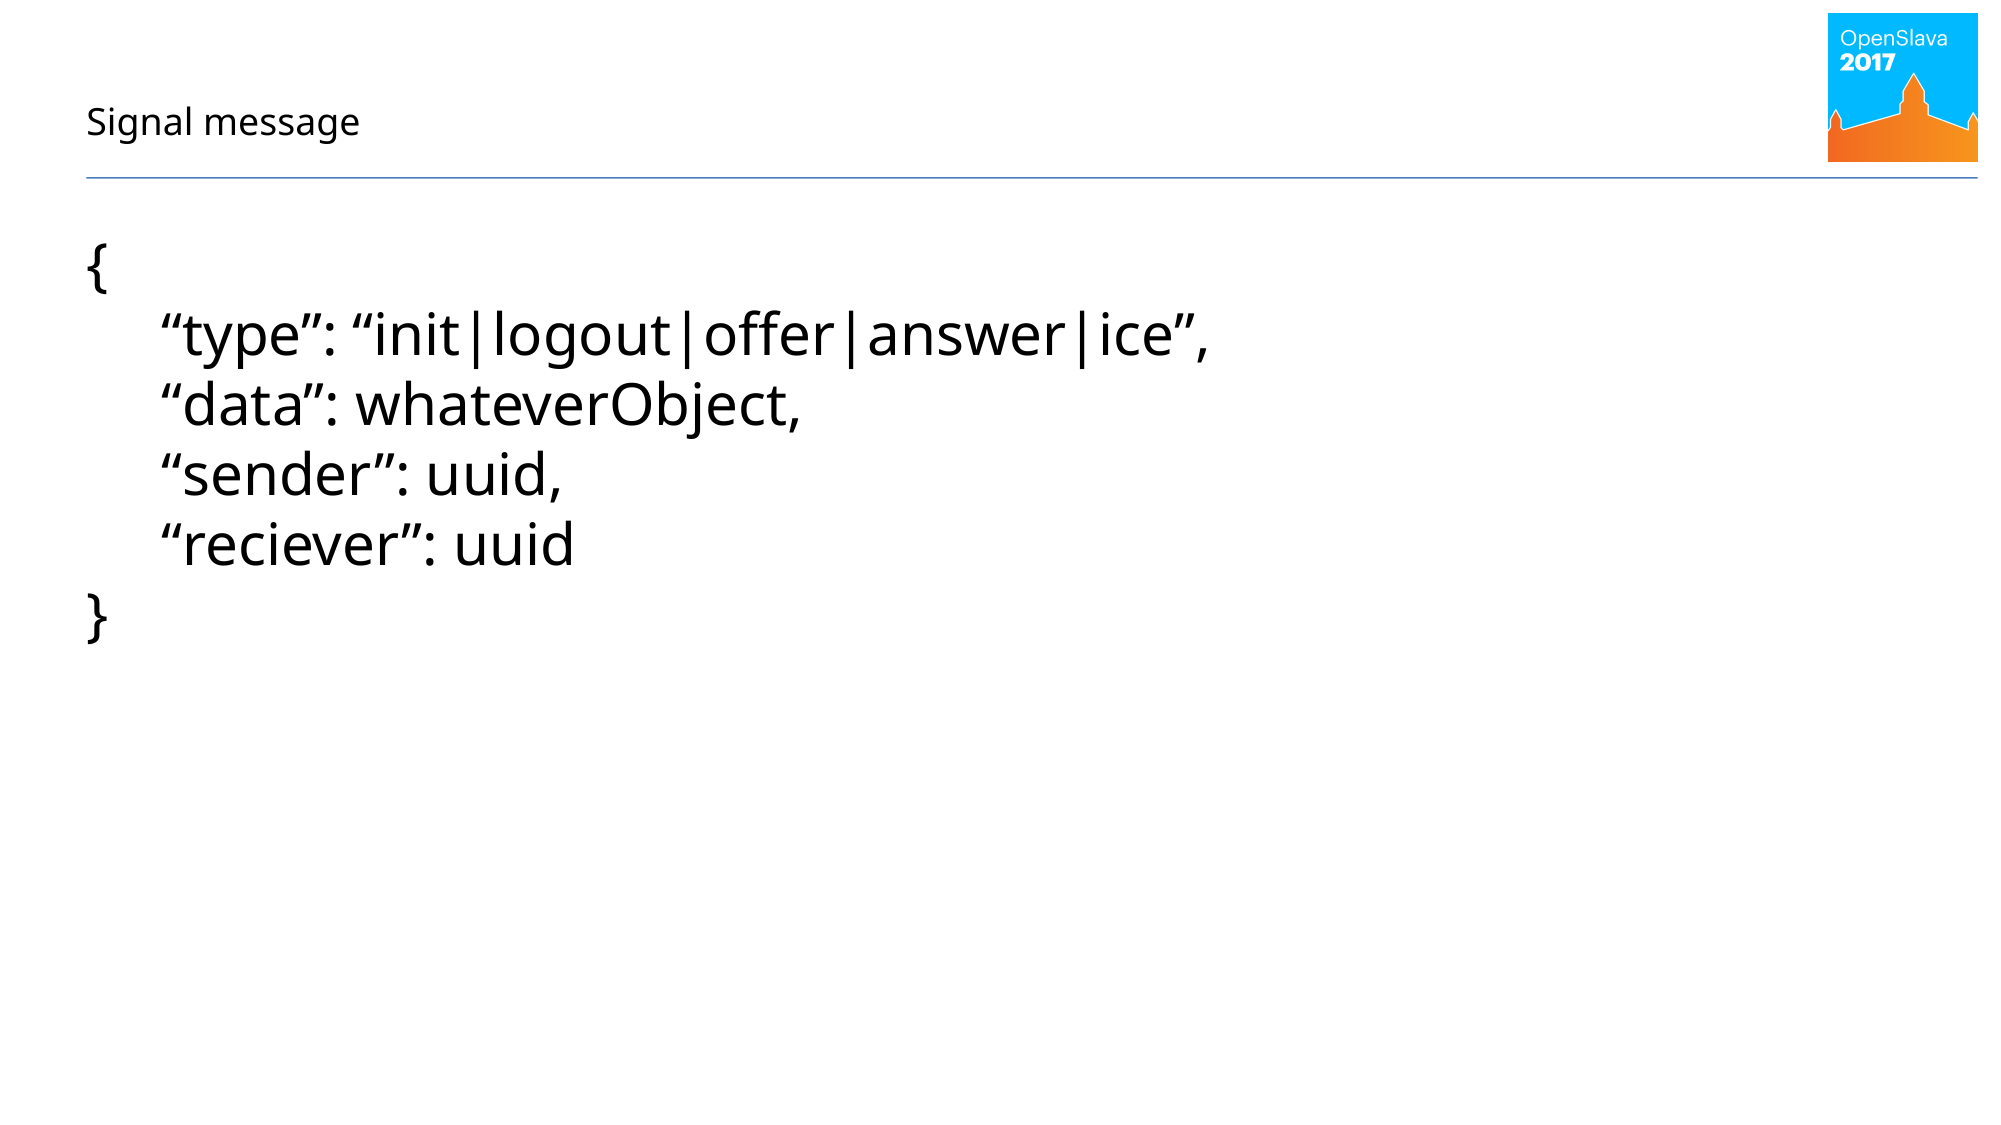

Signal message
{
	“type”: “init|logout|offer|answer|ice”,
	“data”: whateverObject,
	“sender”: uuid,
	“reciever”: uuid
}